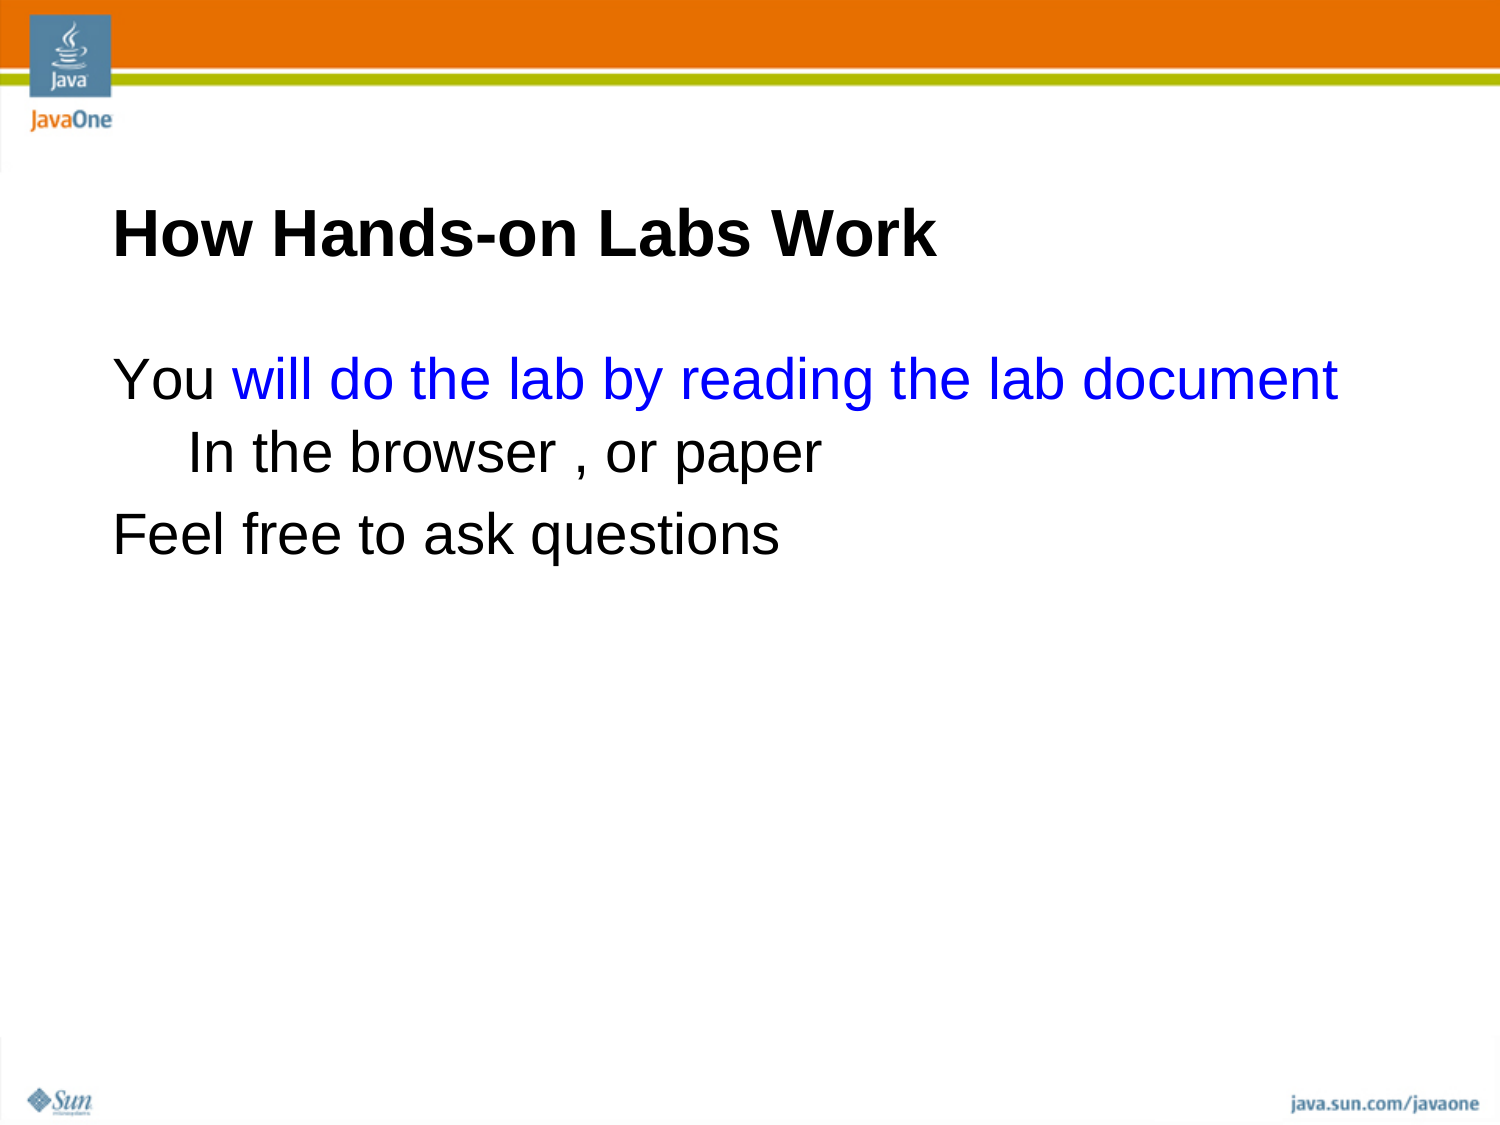

# How Hands-on Labs Work
You will do the lab by reading the lab document
In the browser , or paper
Feel free to ask questions